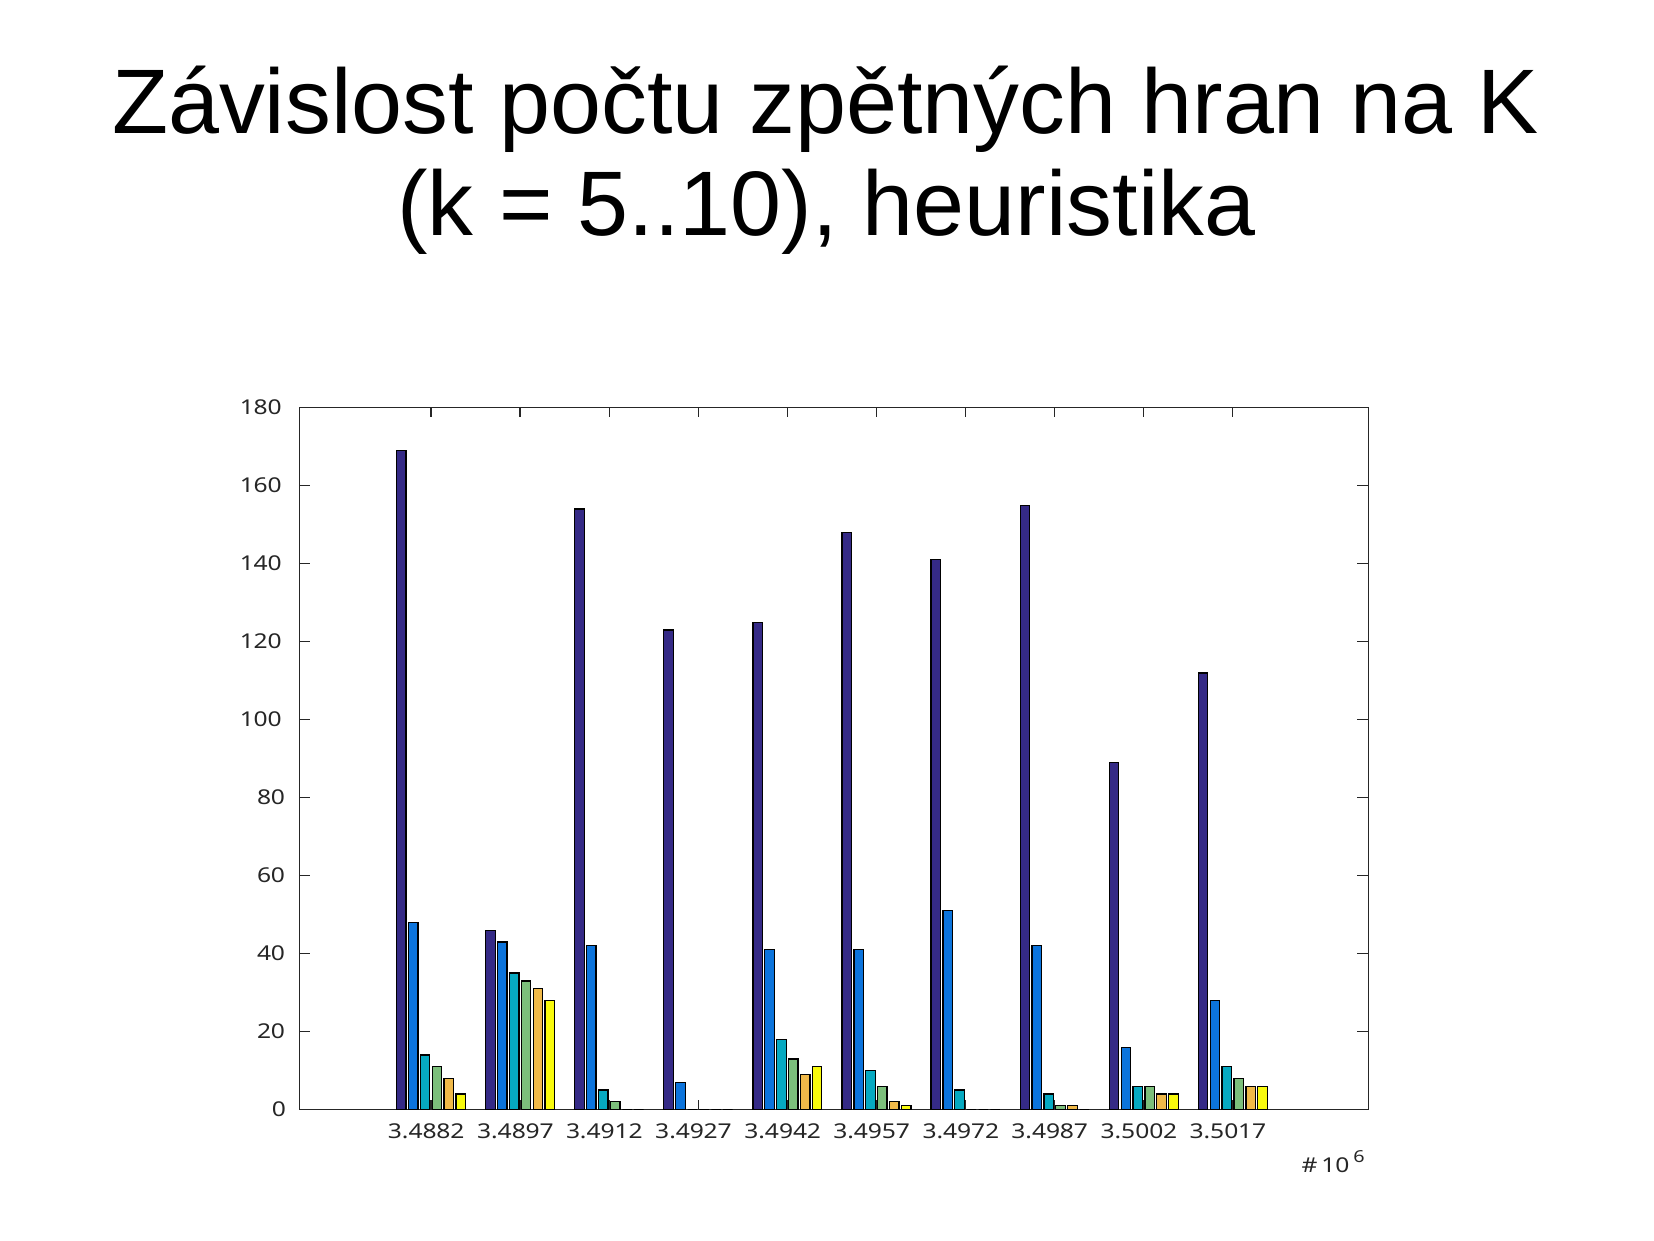

# Závislost počtu zpětných hran na K (k = 5..10), heuristika